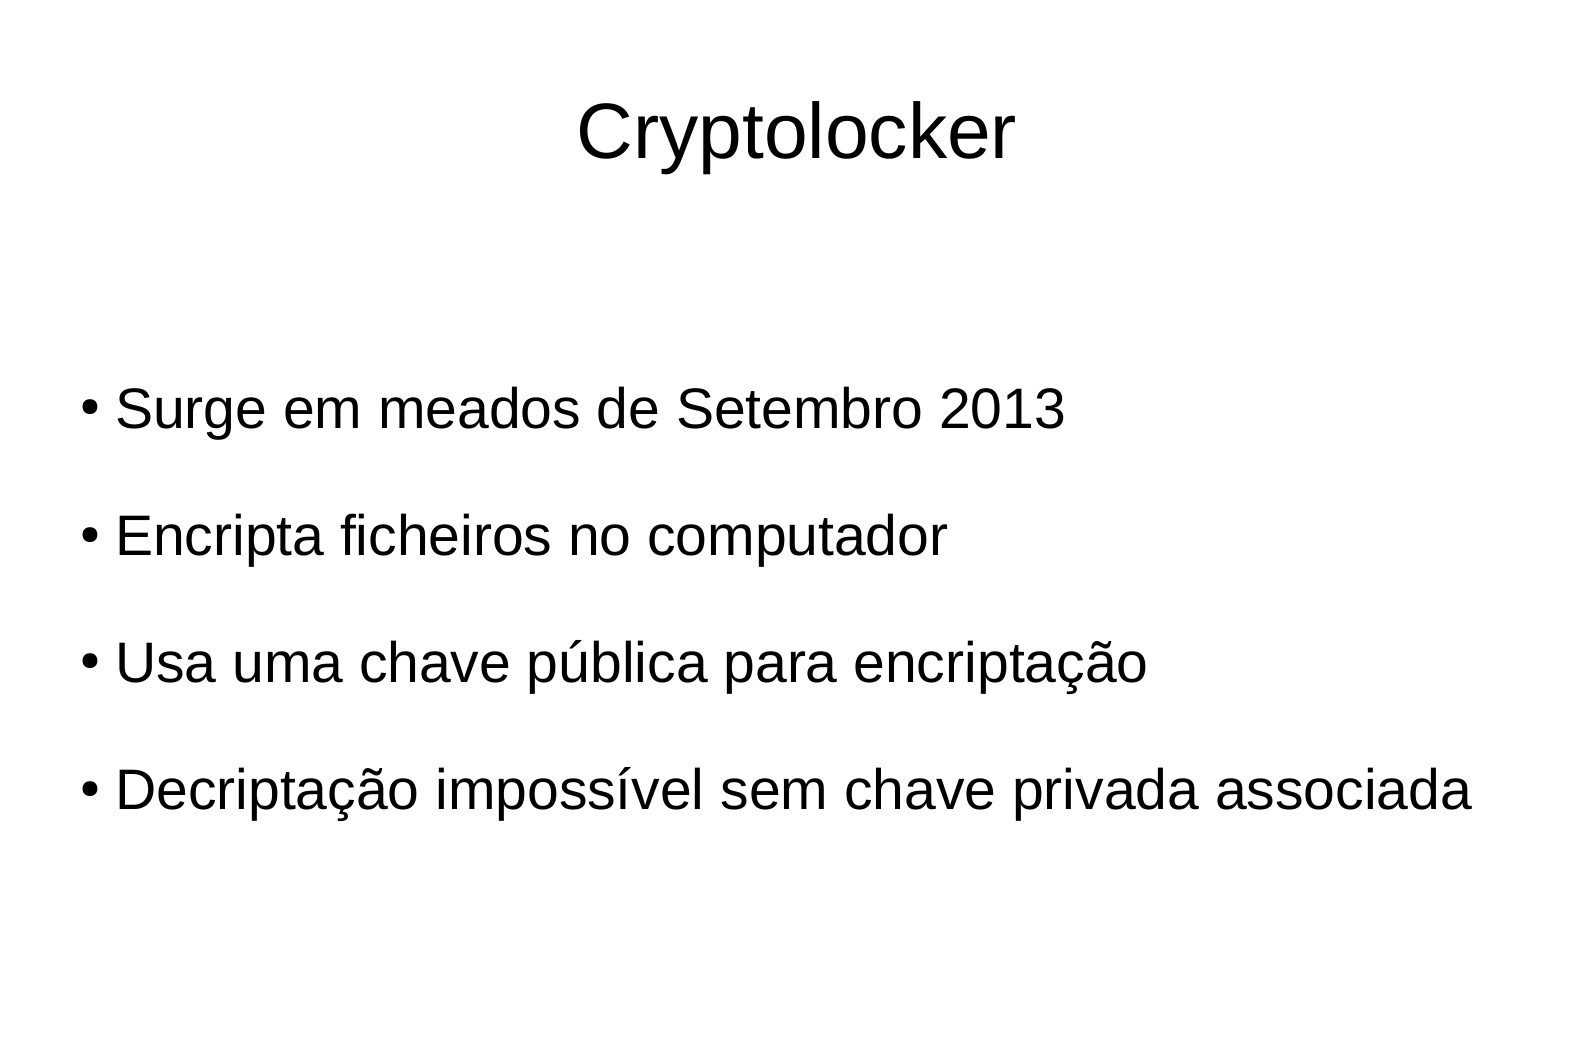

# Cryptolocker
Surge em meados de Setembro 2013
Encripta ficheiros no computador
Usa uma chave pública para encriptação
Decriptação impossível sem chave privada associada